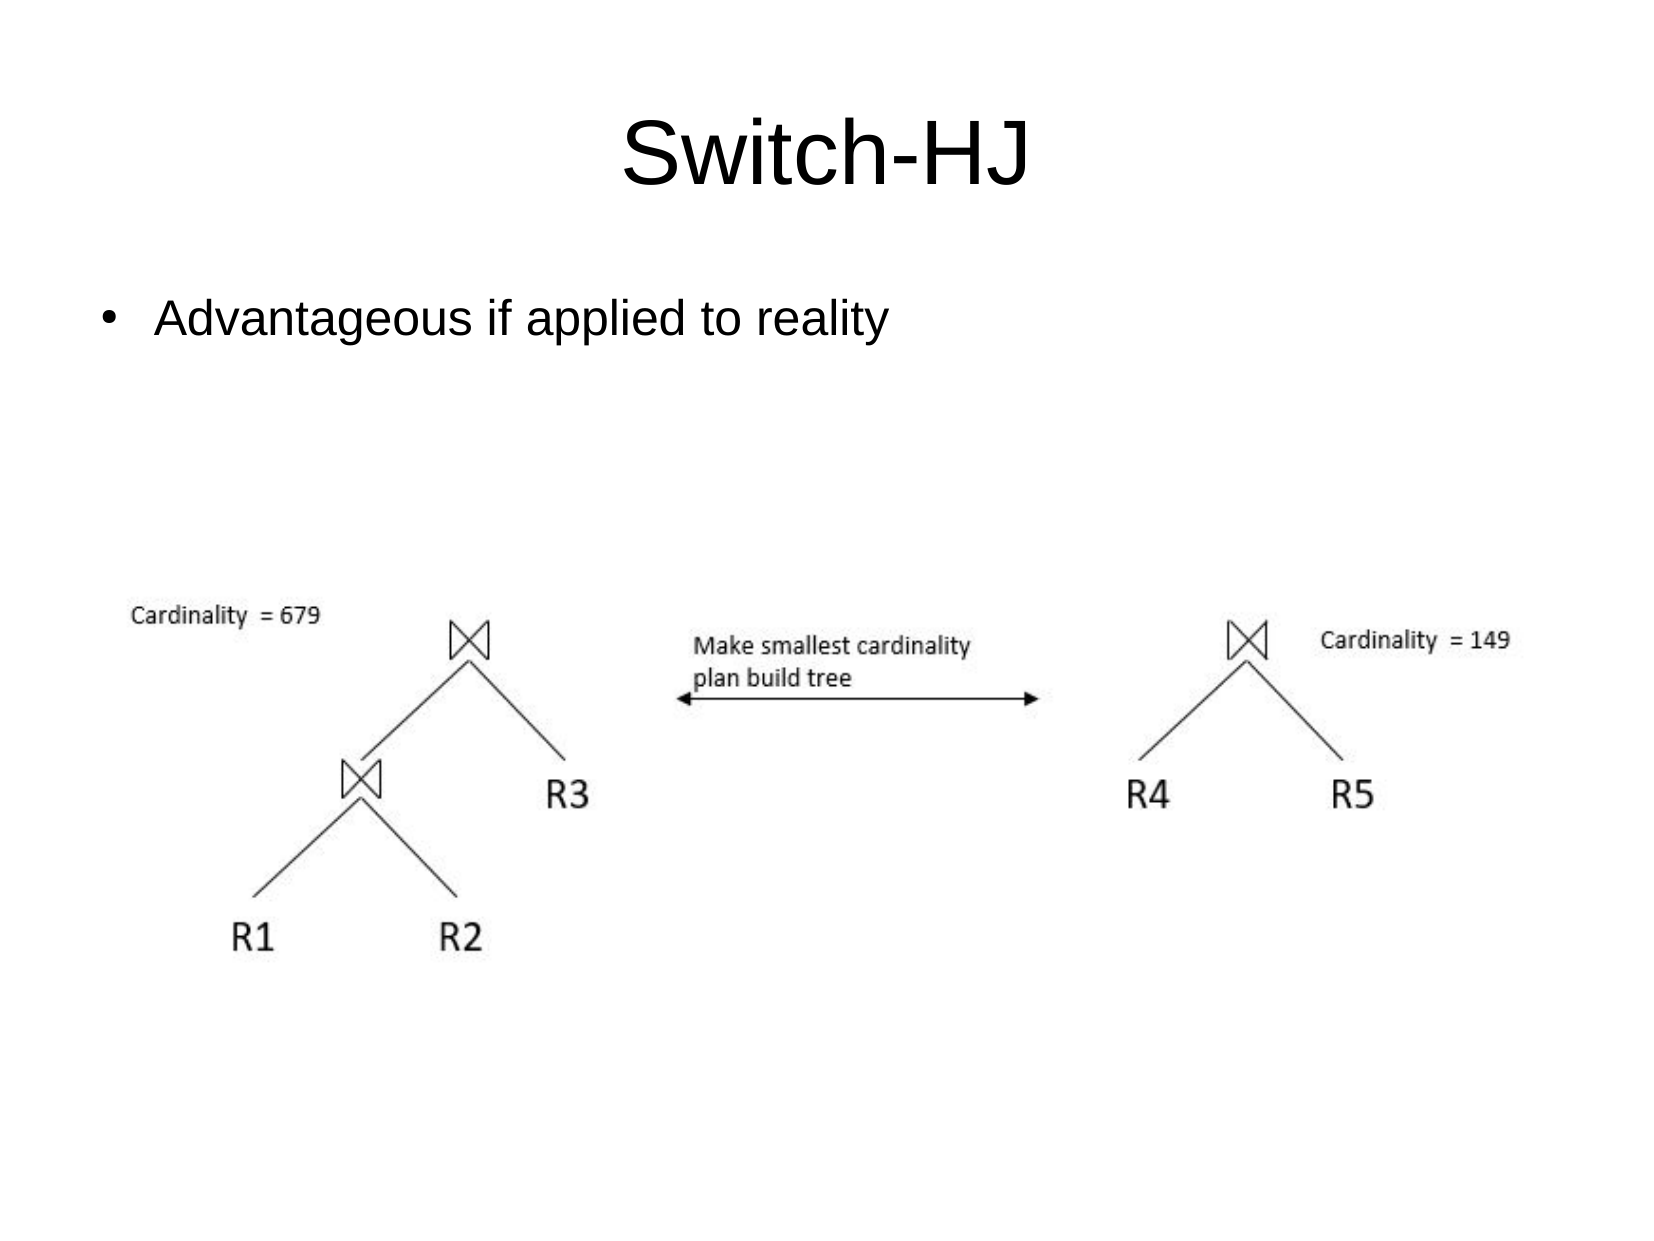

# Switch-HJ
Advantageous if applied to reality